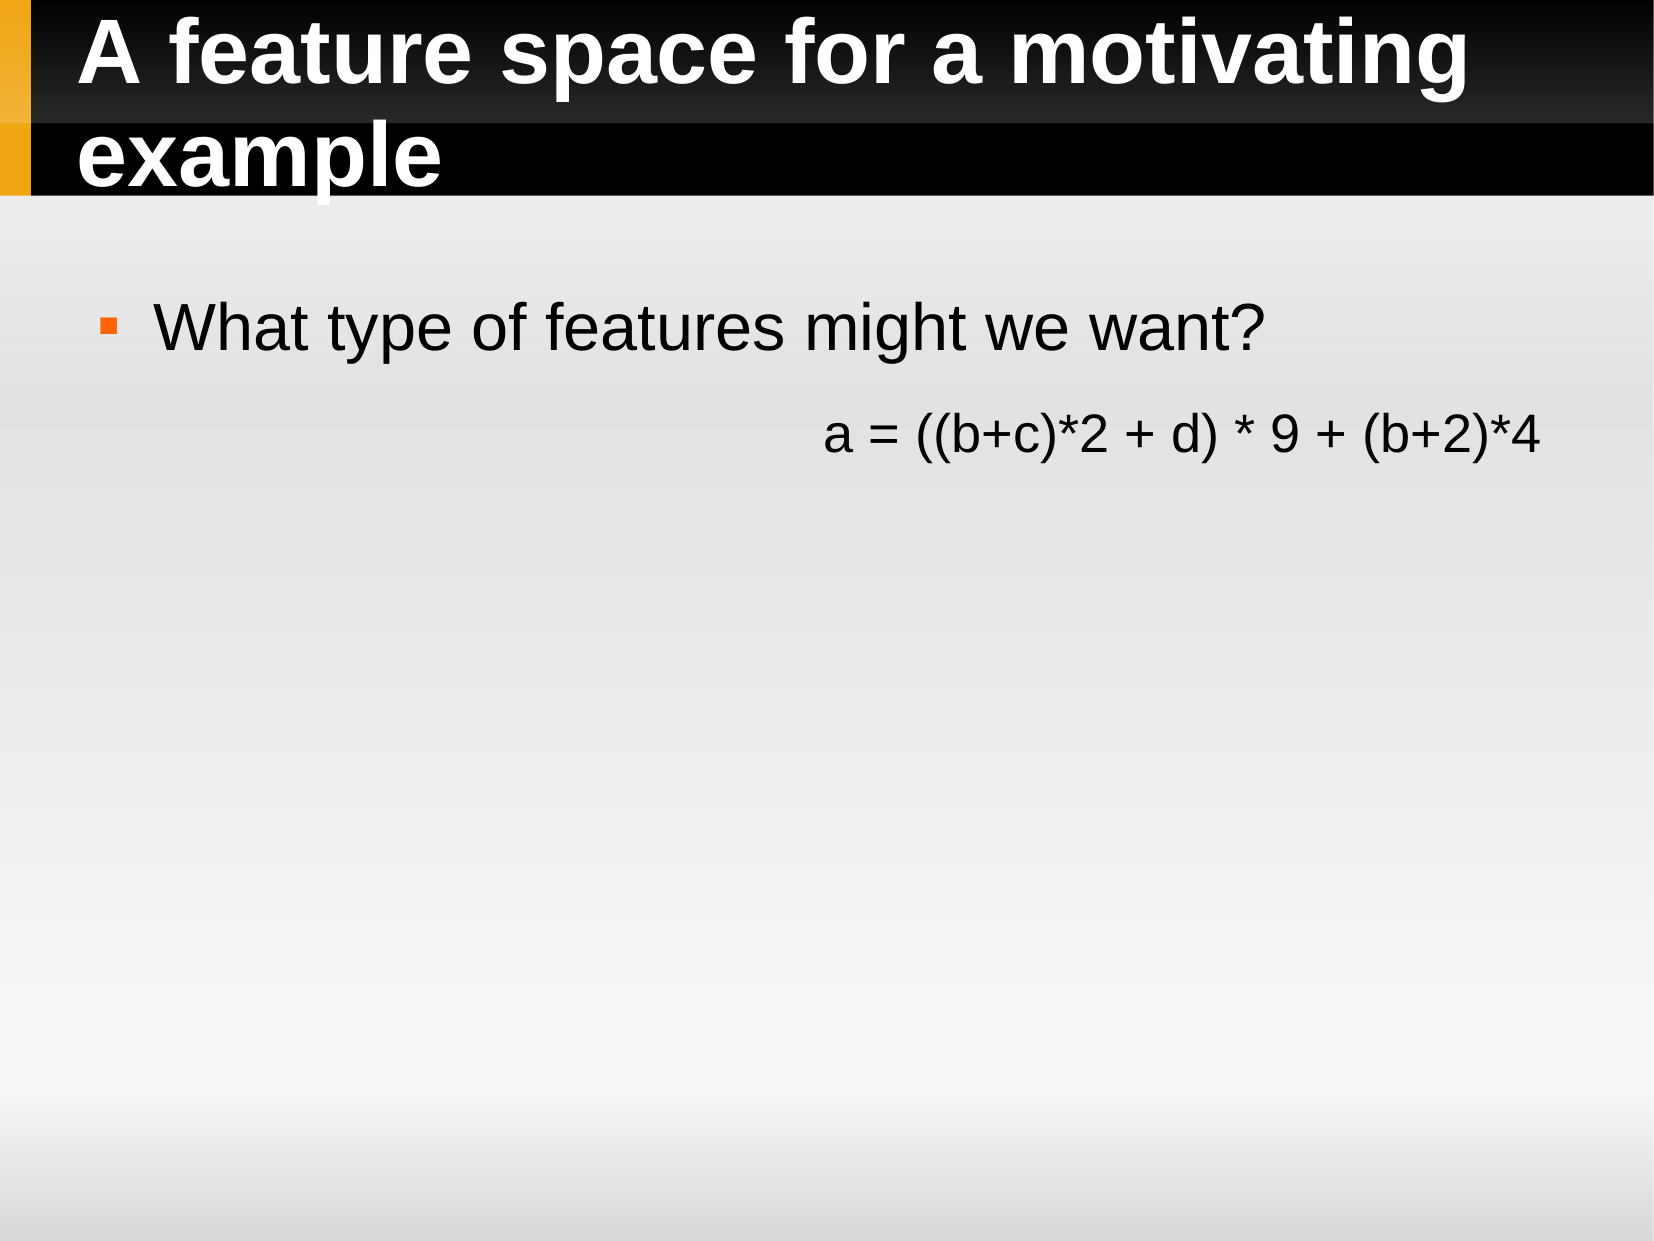

# A feature space for a motivating example
What type of features might we want?
a = ((b+c)*2 + d) * 9 + (b+2)*4